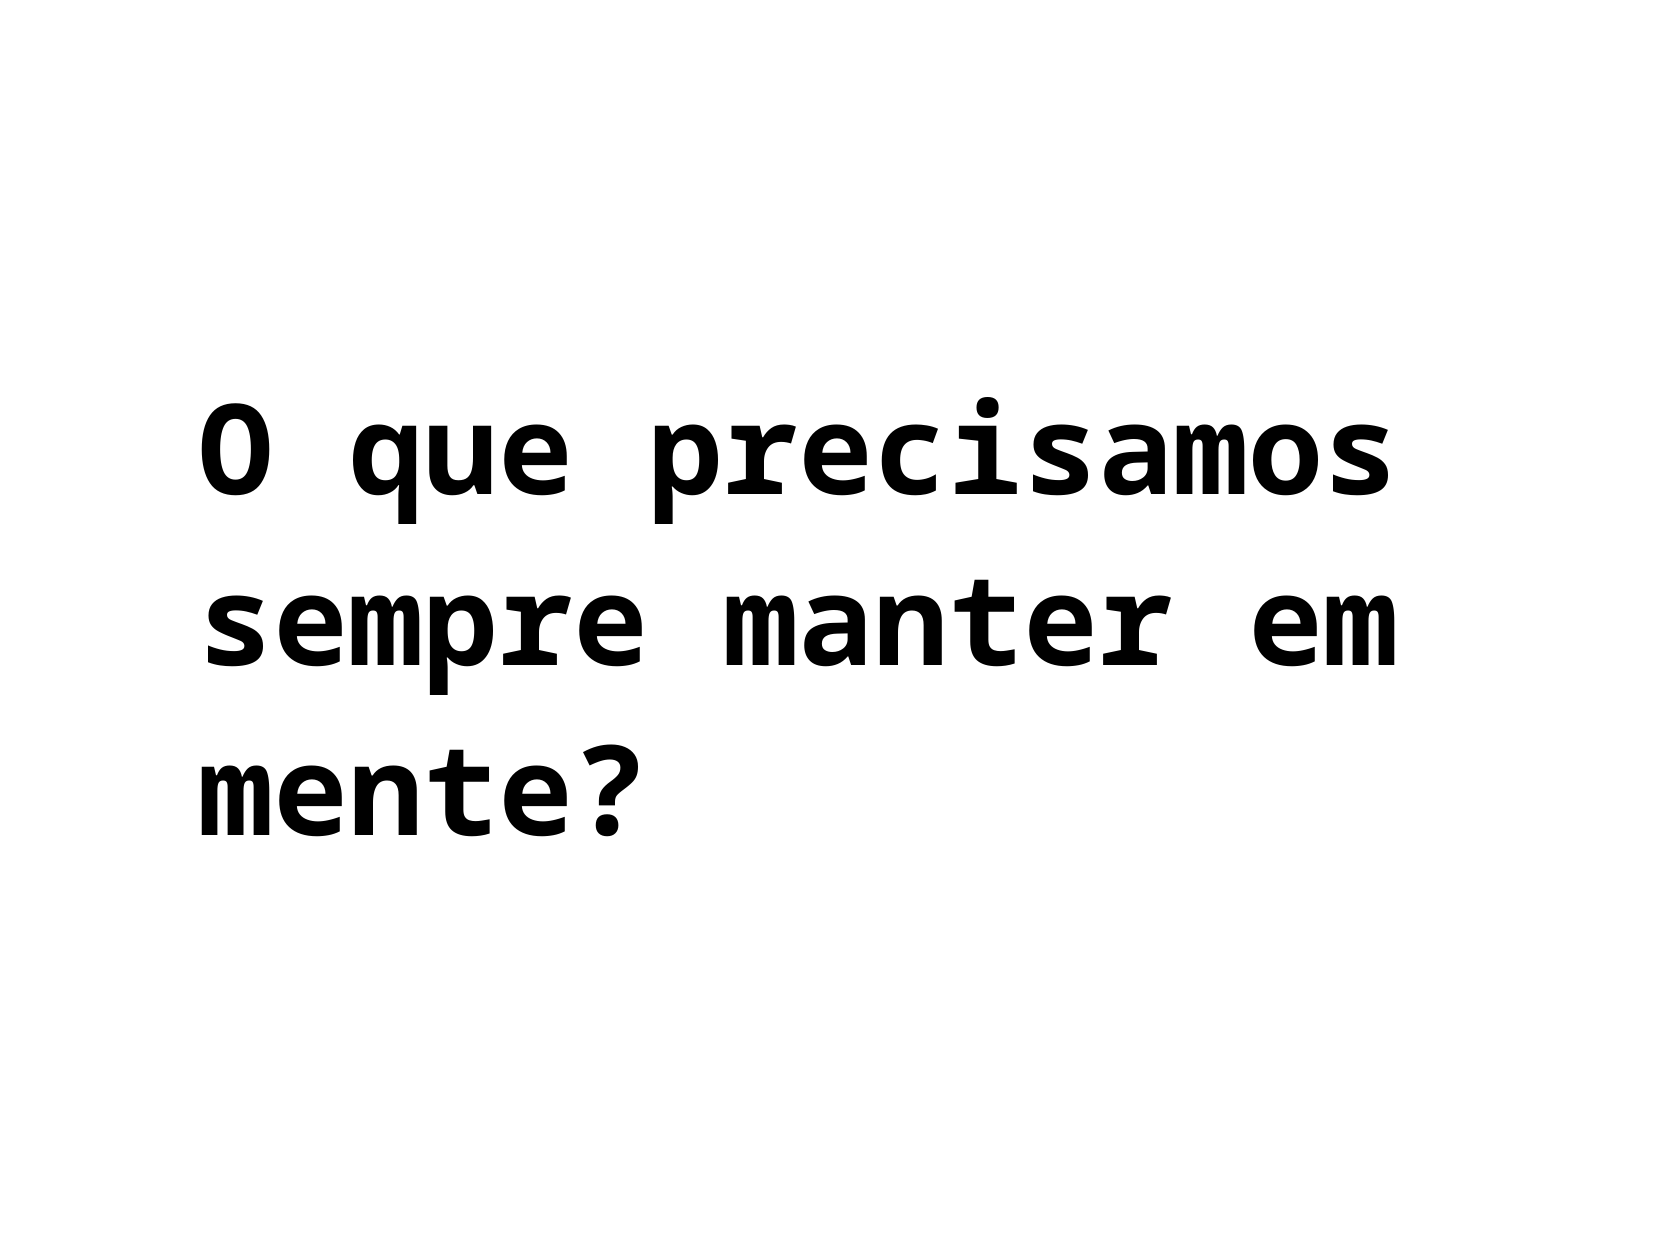

O que precisamos sempre manter em mente?